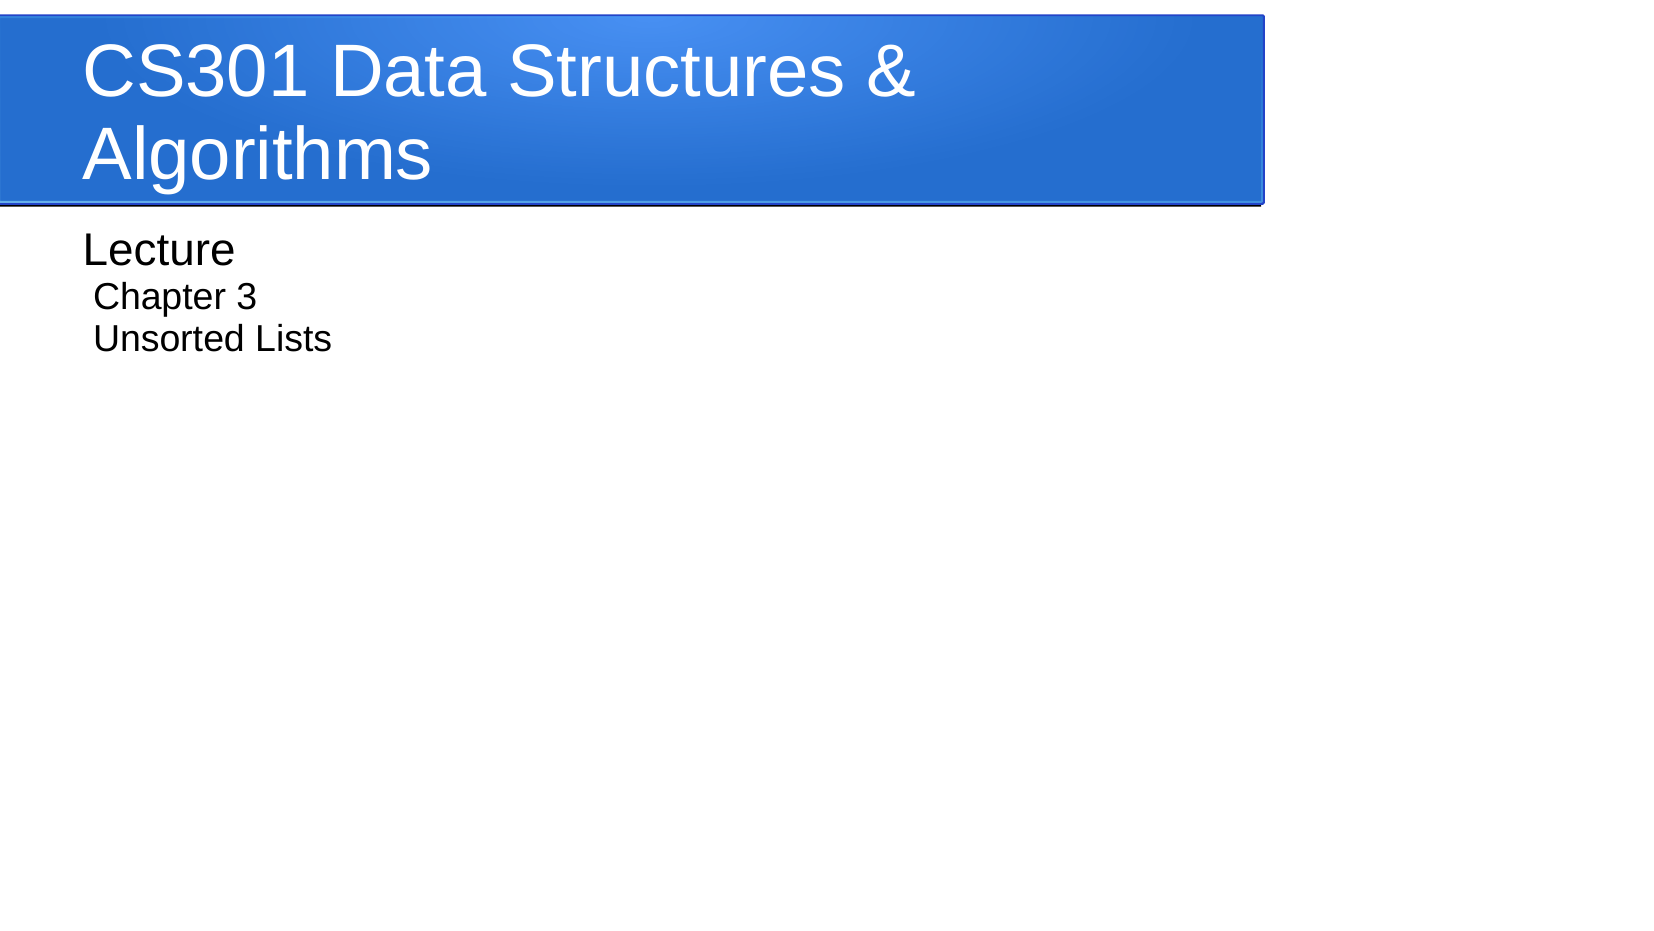

# CS301 Data Structures & Algorithms
Lecture
 Chapter 3
 Unsorted Lists